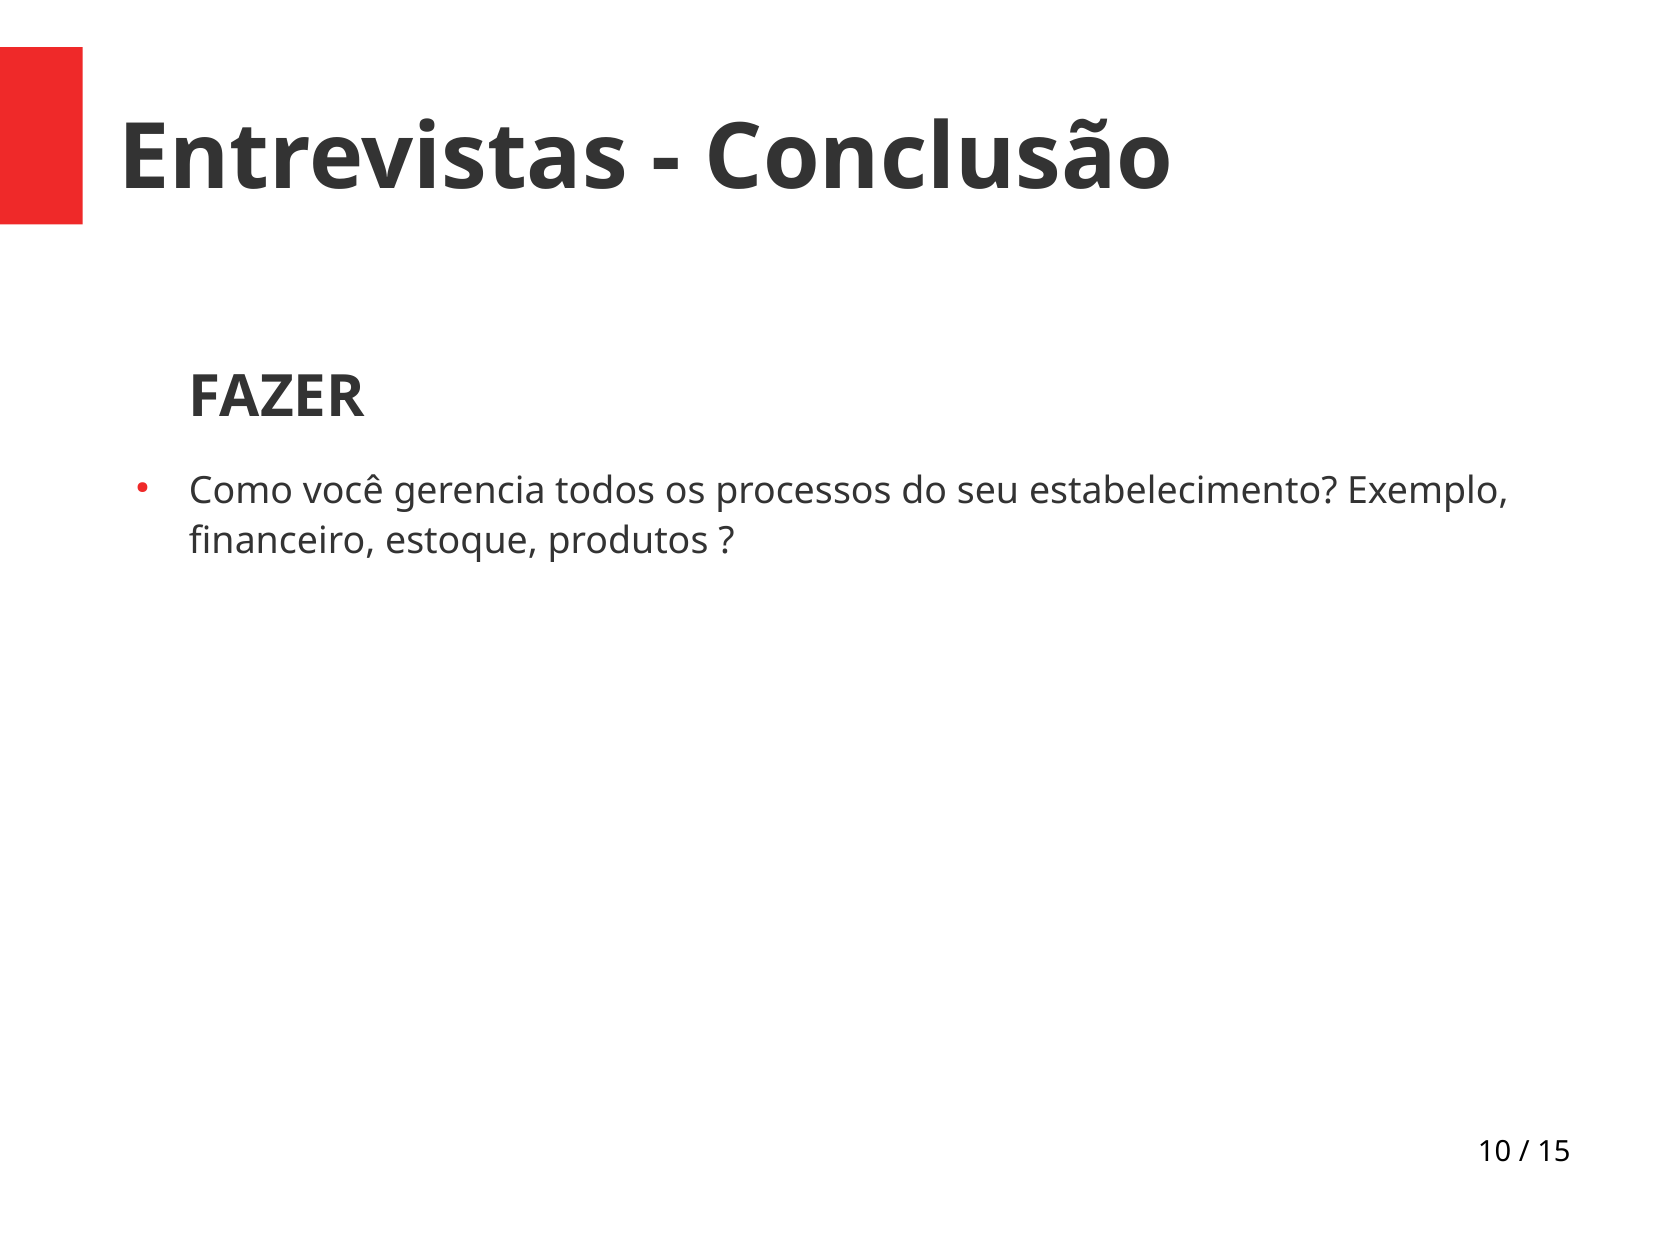

# Entrevistas - Conclusão
FAZER
Como você gerencia todos os processos do seu estabelecimento? Exemplo, financeiro, estoque, produtos ?
10